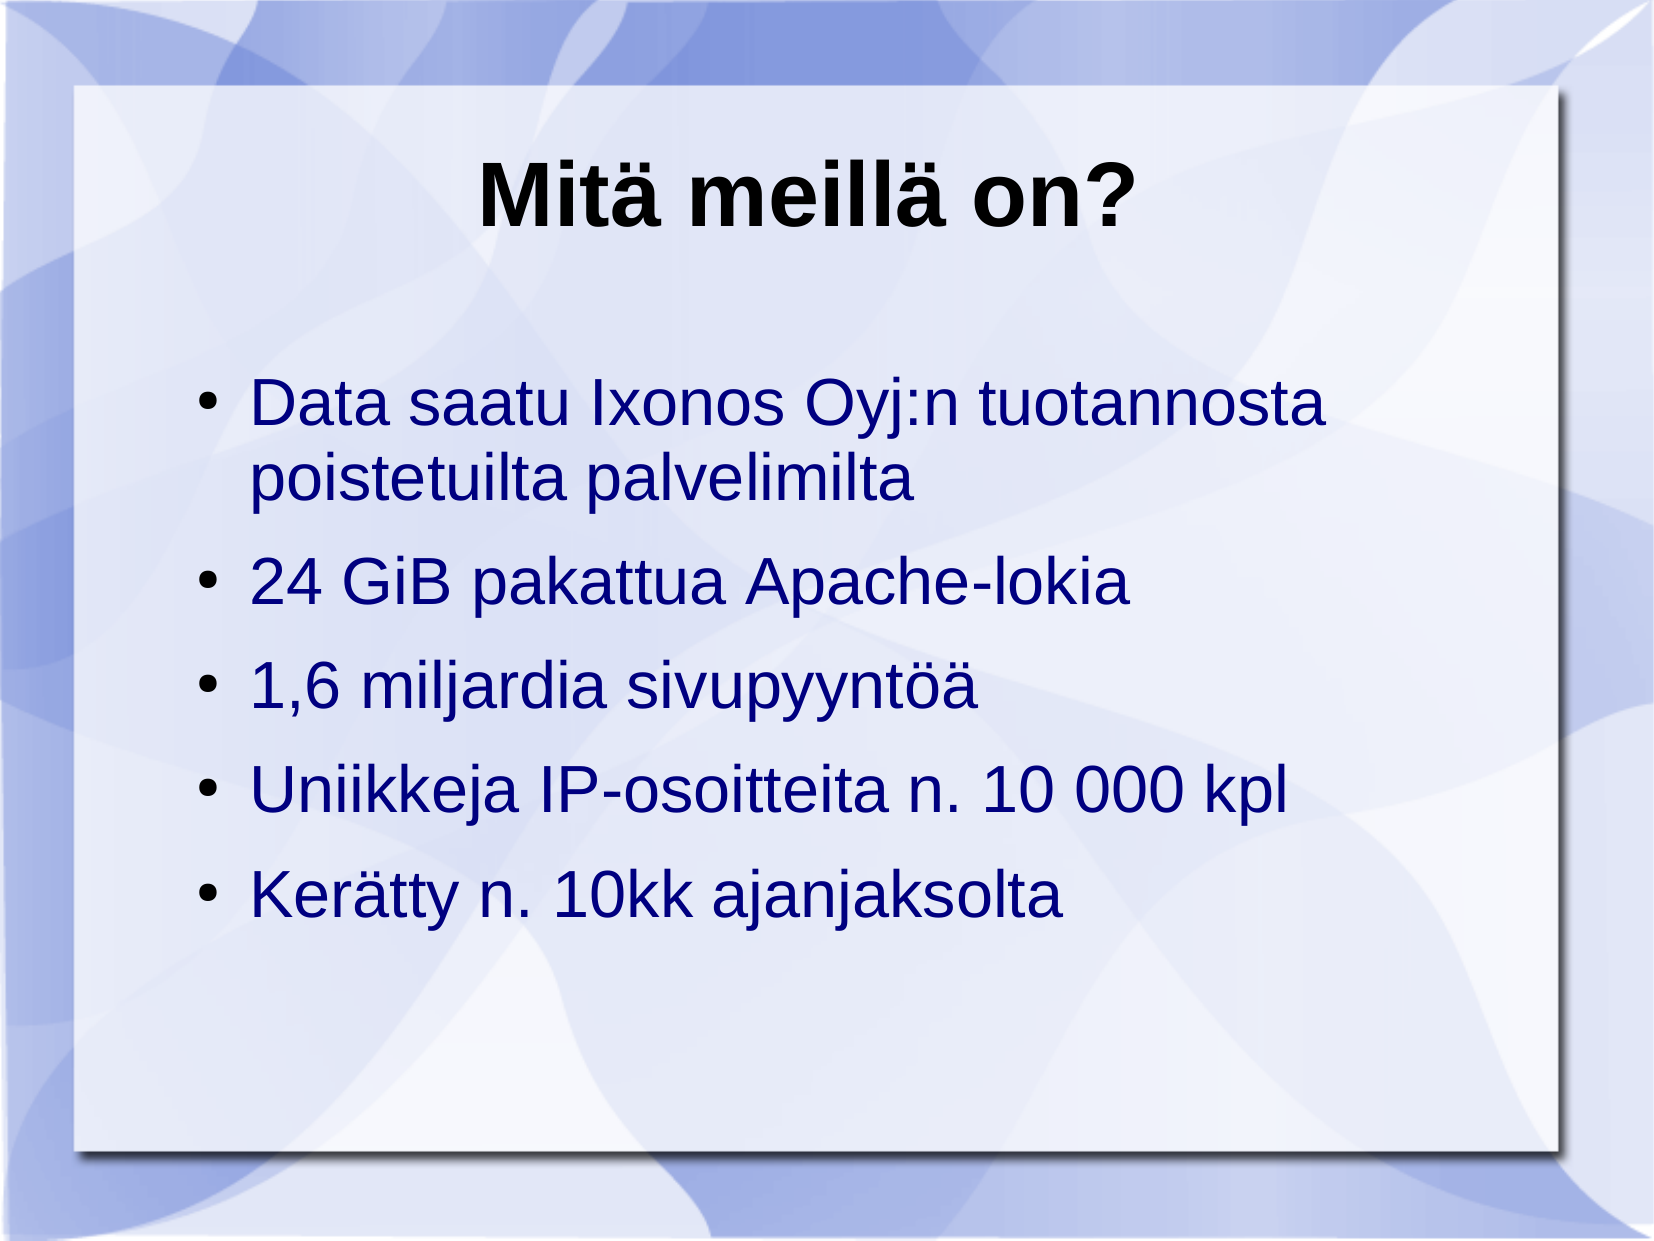

# Mitä meillä on?
Data saatu Ixonos Oyj:n tuotannosta poistetuilta palvelimilta
24 GiB pakattua Apache-lokia
1,6 miljardia sivupyyntöä
Uniikkeja IP-osoitteita n. 10 000 kpl
Kerätty n. 10kk ajanjaksolta